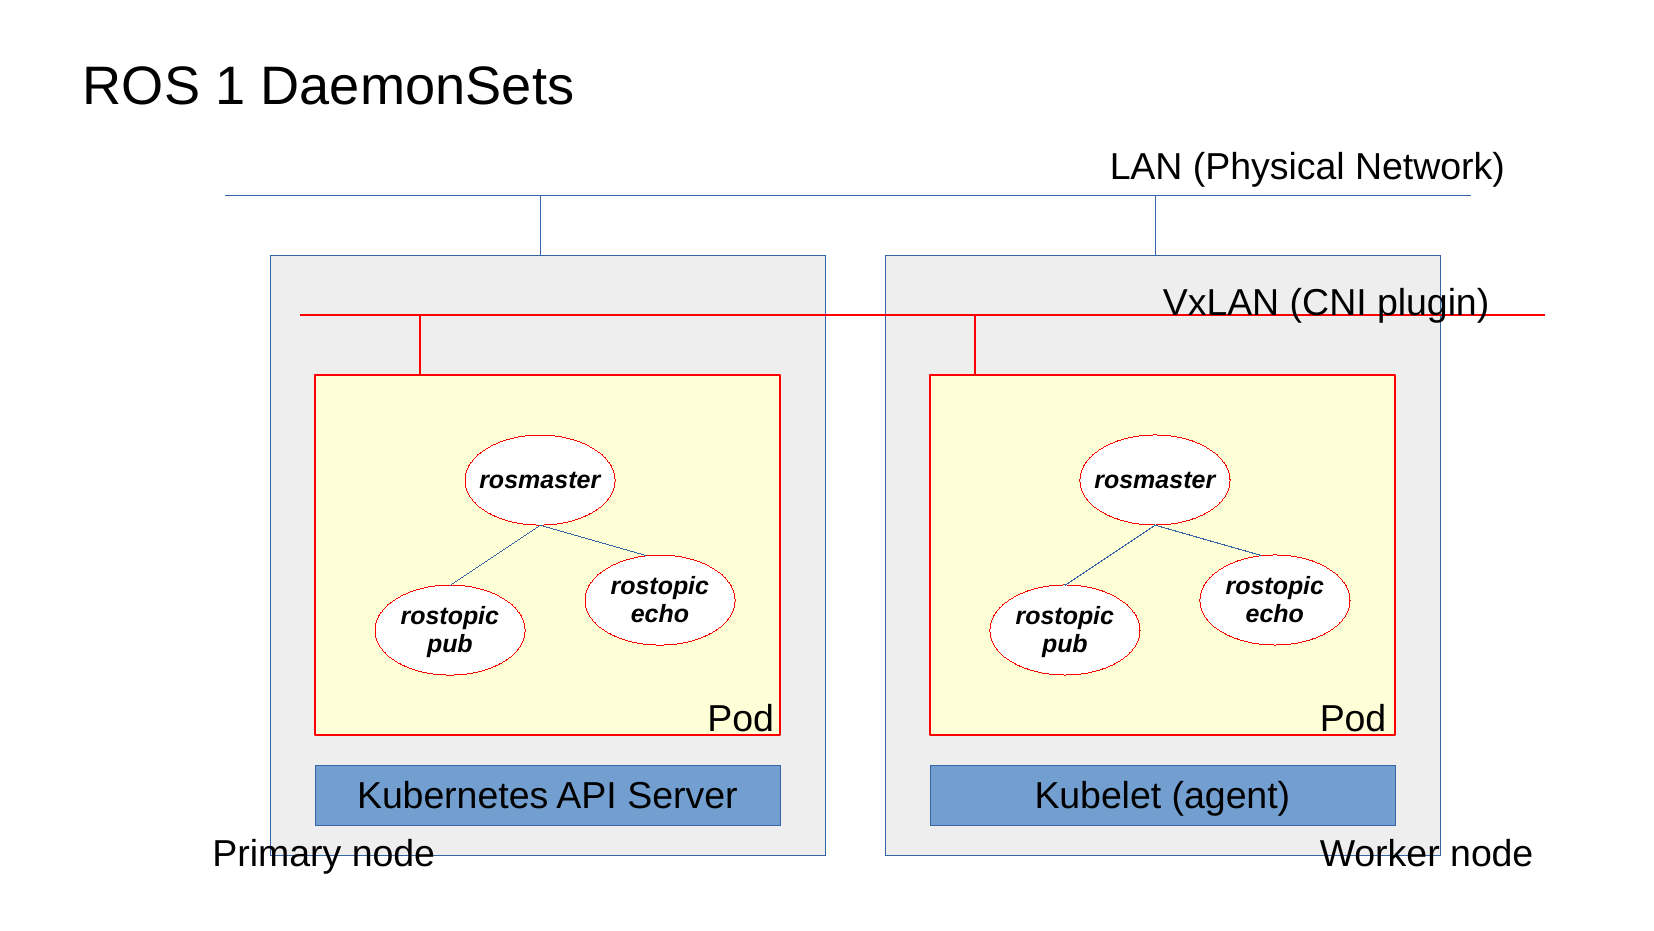

# ROS 1 DaemonSets
LAN (Physical Network)
VxLAN (CNI plugin)
rosmaster
rosmaster
rostopic
echo
rostopic
echo
rostopic
pub
rostopic
pub
Pod
Pod
Kubernetes API Server
Kubelet (agent)
Primary node
Worker node